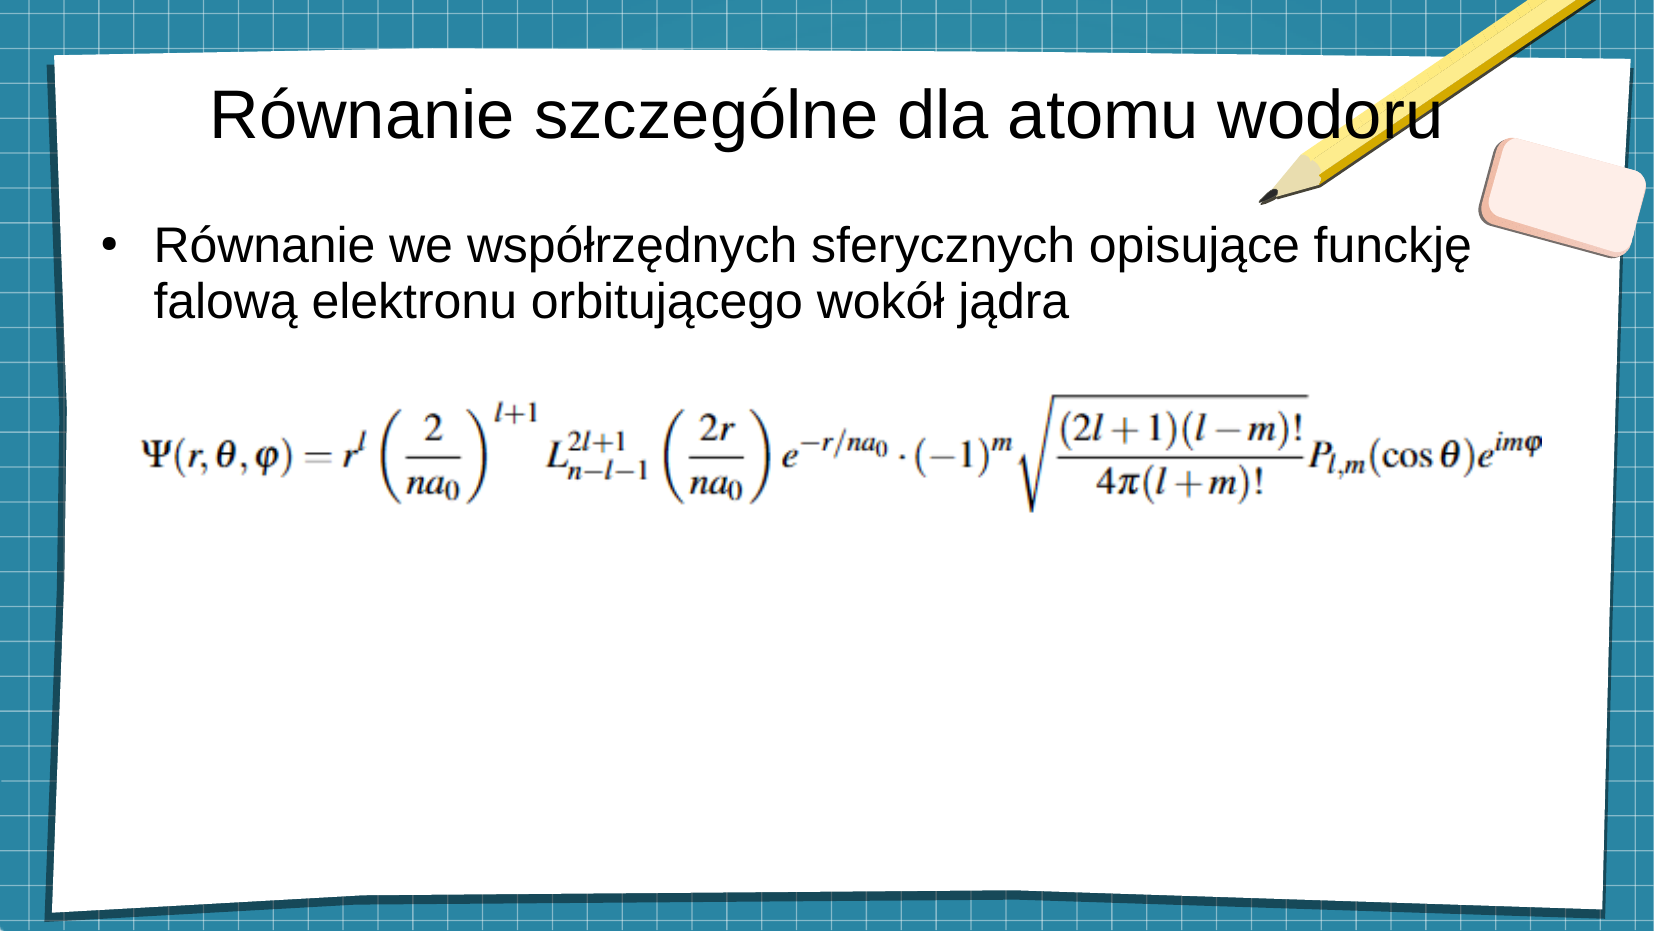

# Równanie szczególne dla atomu wodoru
Równanie we współrzędnych sferycznych opisujące funckję falową elektronu orbitującego wokół jądra